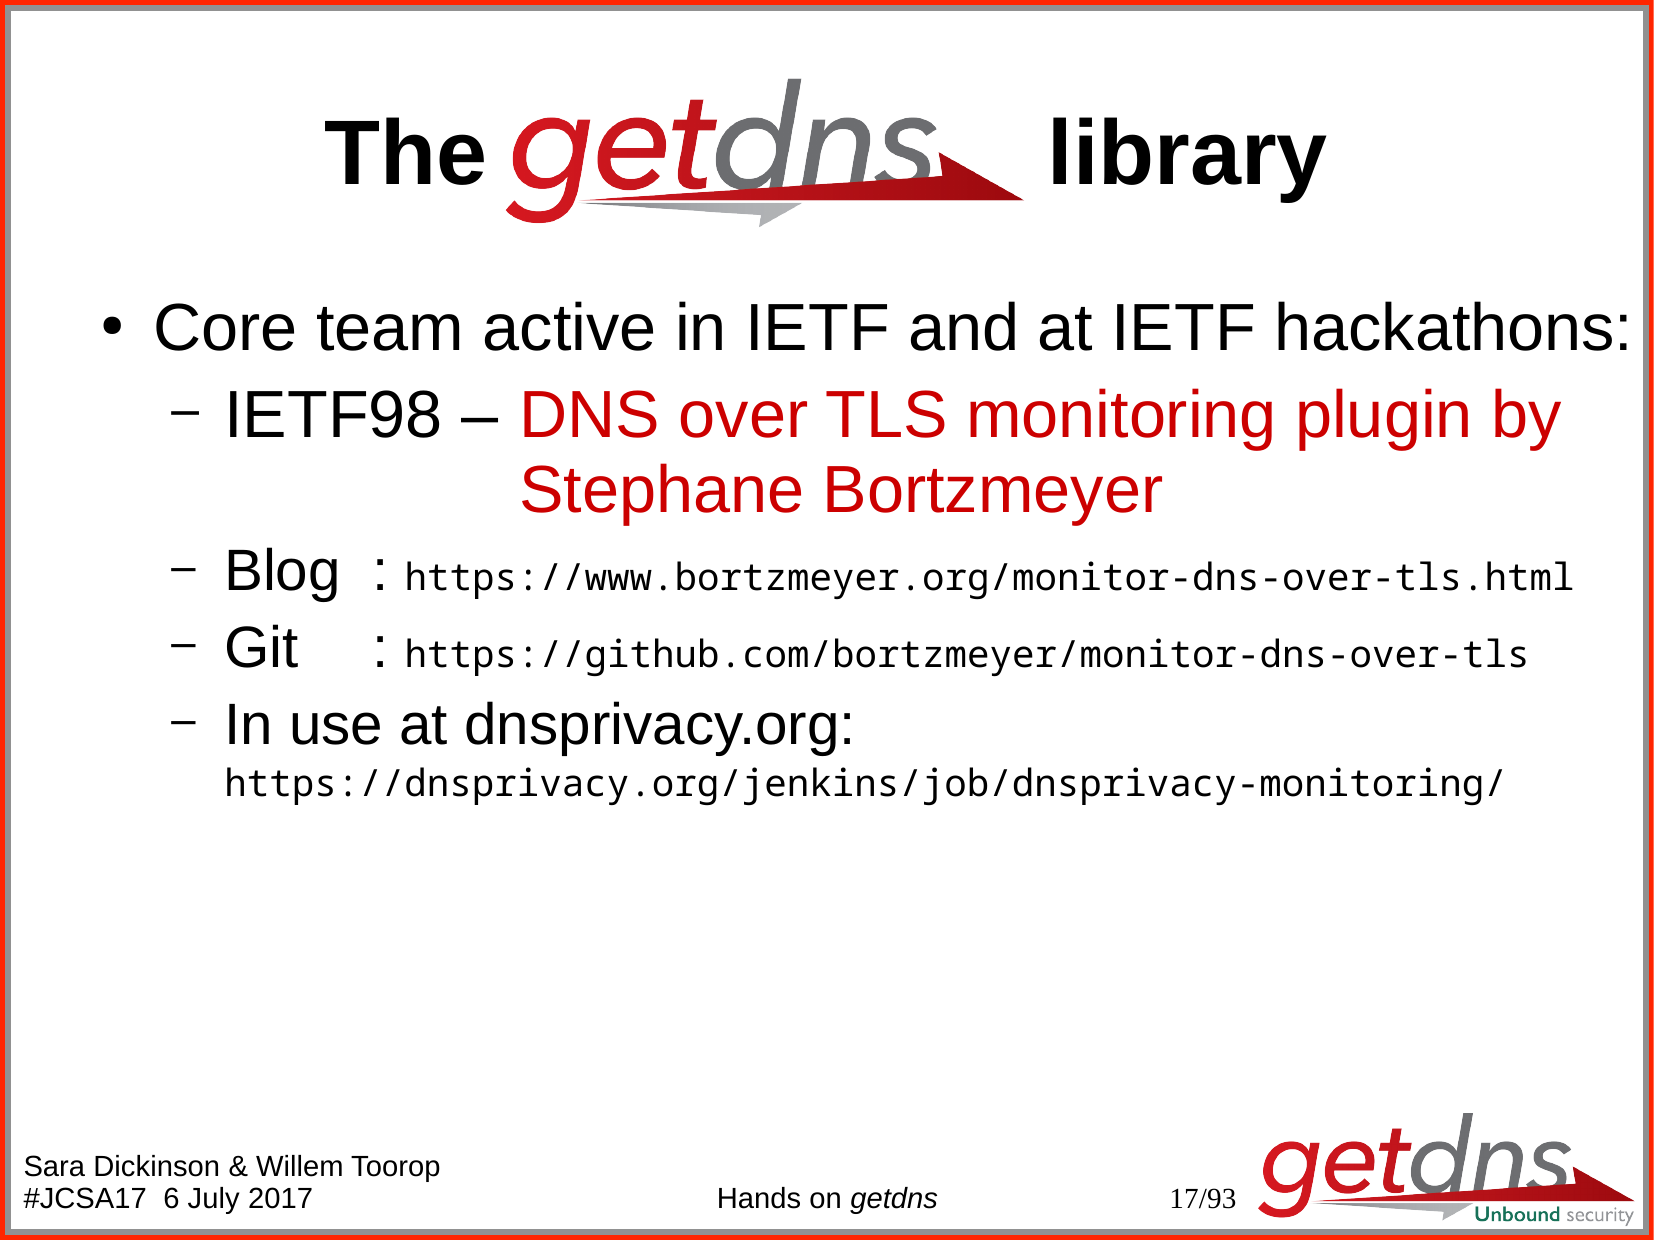

The library
# Core team active in IETF and at IETF hackathons:
IETF98 –	DNS over TLS monitoring plugin by
				Stephane Bortzmeyer
Blog	: https://www.bortzmeyer.org/monitor-dns-over-tls.html
Git	: https://github.com/bortzmeyer/monitor-dns-over-tls
In use at dnsprivacy.org: https://dnsprivacy.org/jenkins/job/dnsprivacy-monitoring/
17